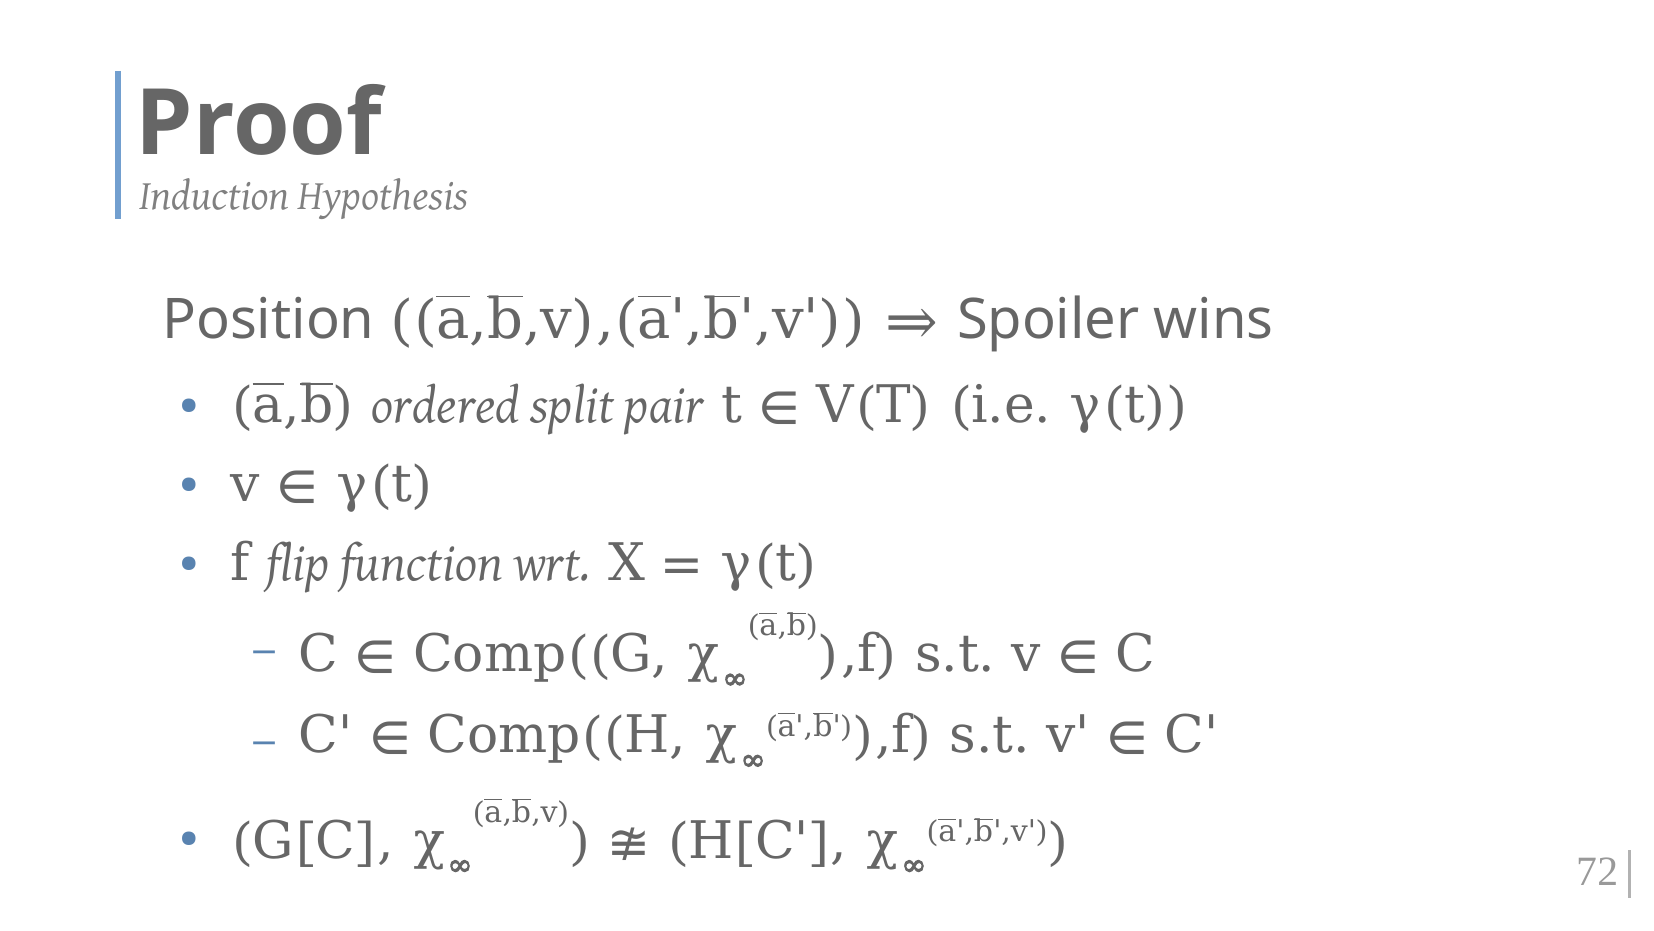

# Proof
Induction Hypothesis
Position ((a,b,v),(a',b',v')) ⇒ Spoiler wins
(a,b) ordered split pair t ∈ V(T) (i.e. γ(t))
v ∈ γ(t)
f flip function wrt. X = γ(t)
C ∈ Comp((G, χ∞(a,b)),f) s.t. v ∈ C
C' ∈ Comp((H, χ∞(a',b')),f) s.t. v' ∈ C'
(G[C], χ∞(a,b,v)) ≇ (H[C'], χ∞(a',b',v'))
72